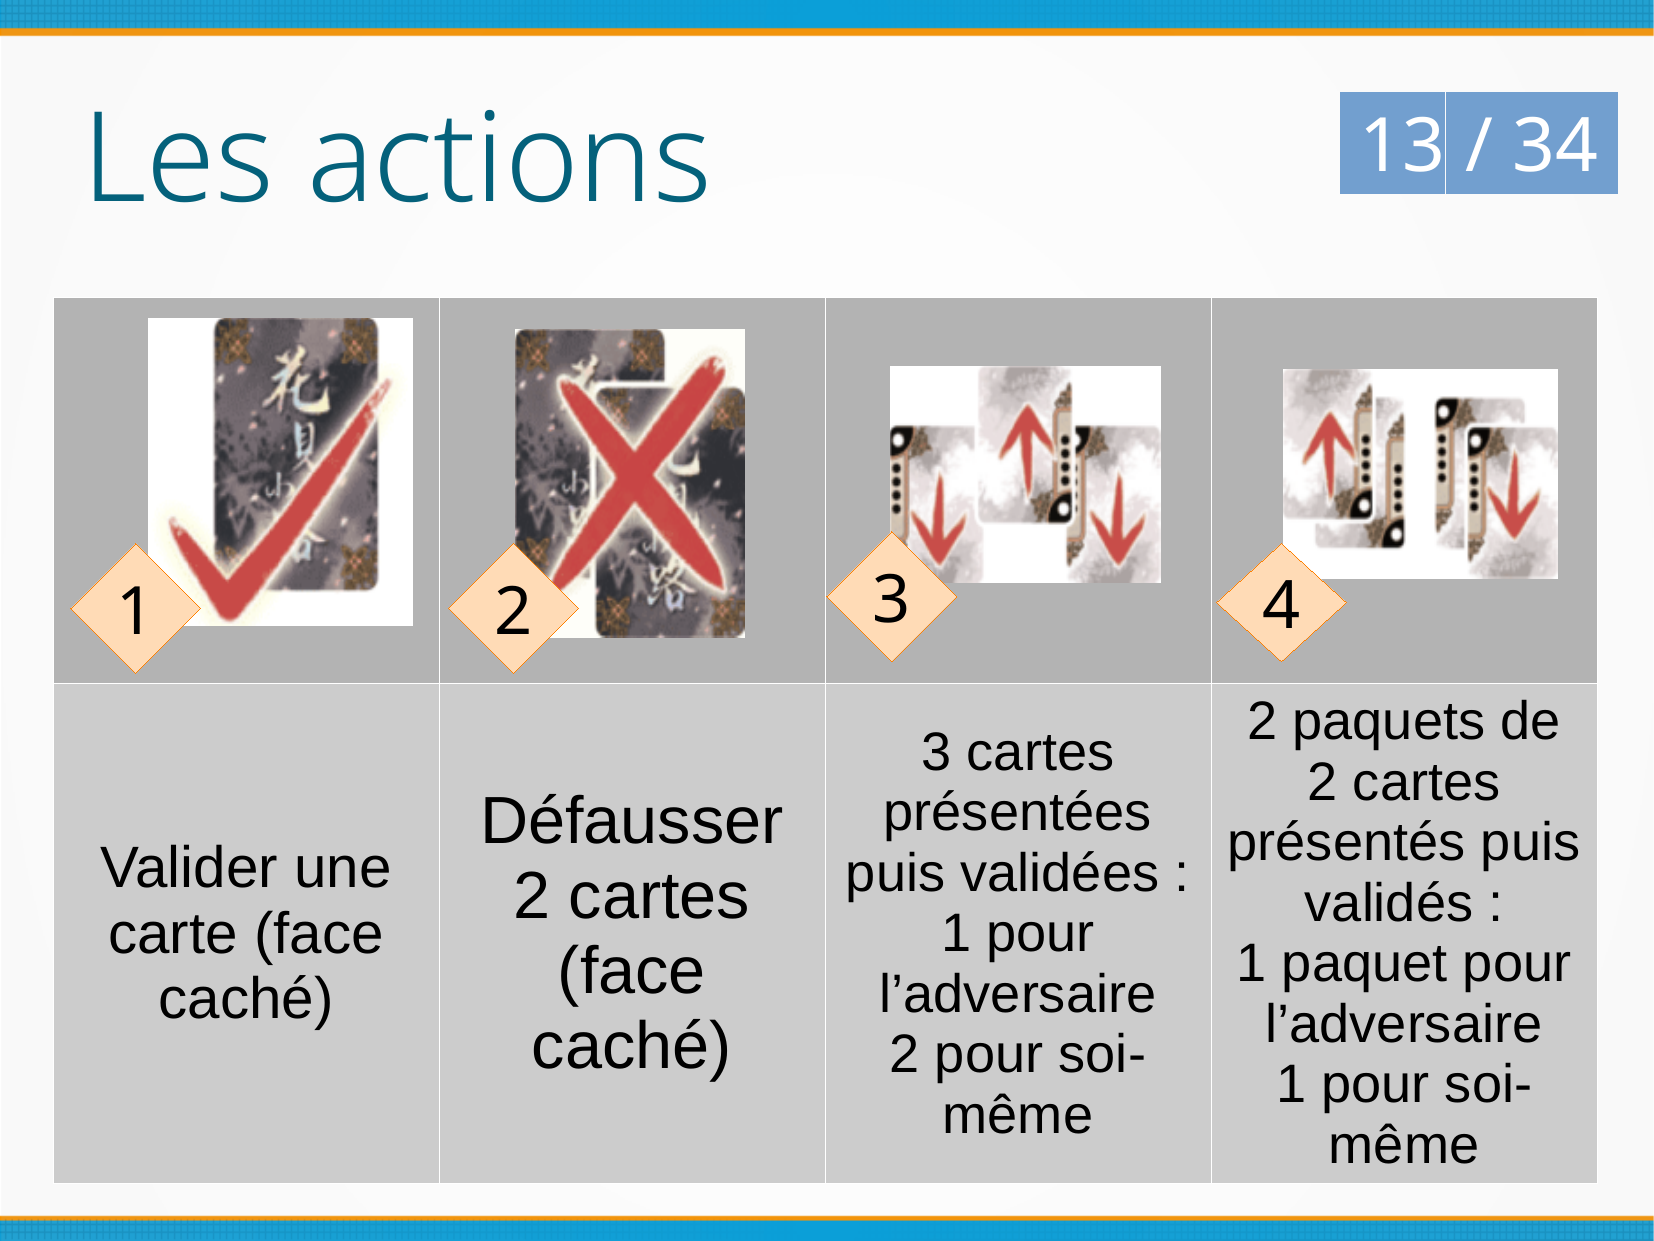

# Les actions
13
| | | | |
| --- | --- | --- | --- |
| Valider une carte (face caché) | Défausser 2 cartes (face caché) | 3 cartes présentées puis validées : 1 pour l’adversaire 2 pour soi-même | 2 paquets de 2 cartes présentés puis validés : 1 paquet pour l’adversaire 1 pour soi-même |
3
1
2
4